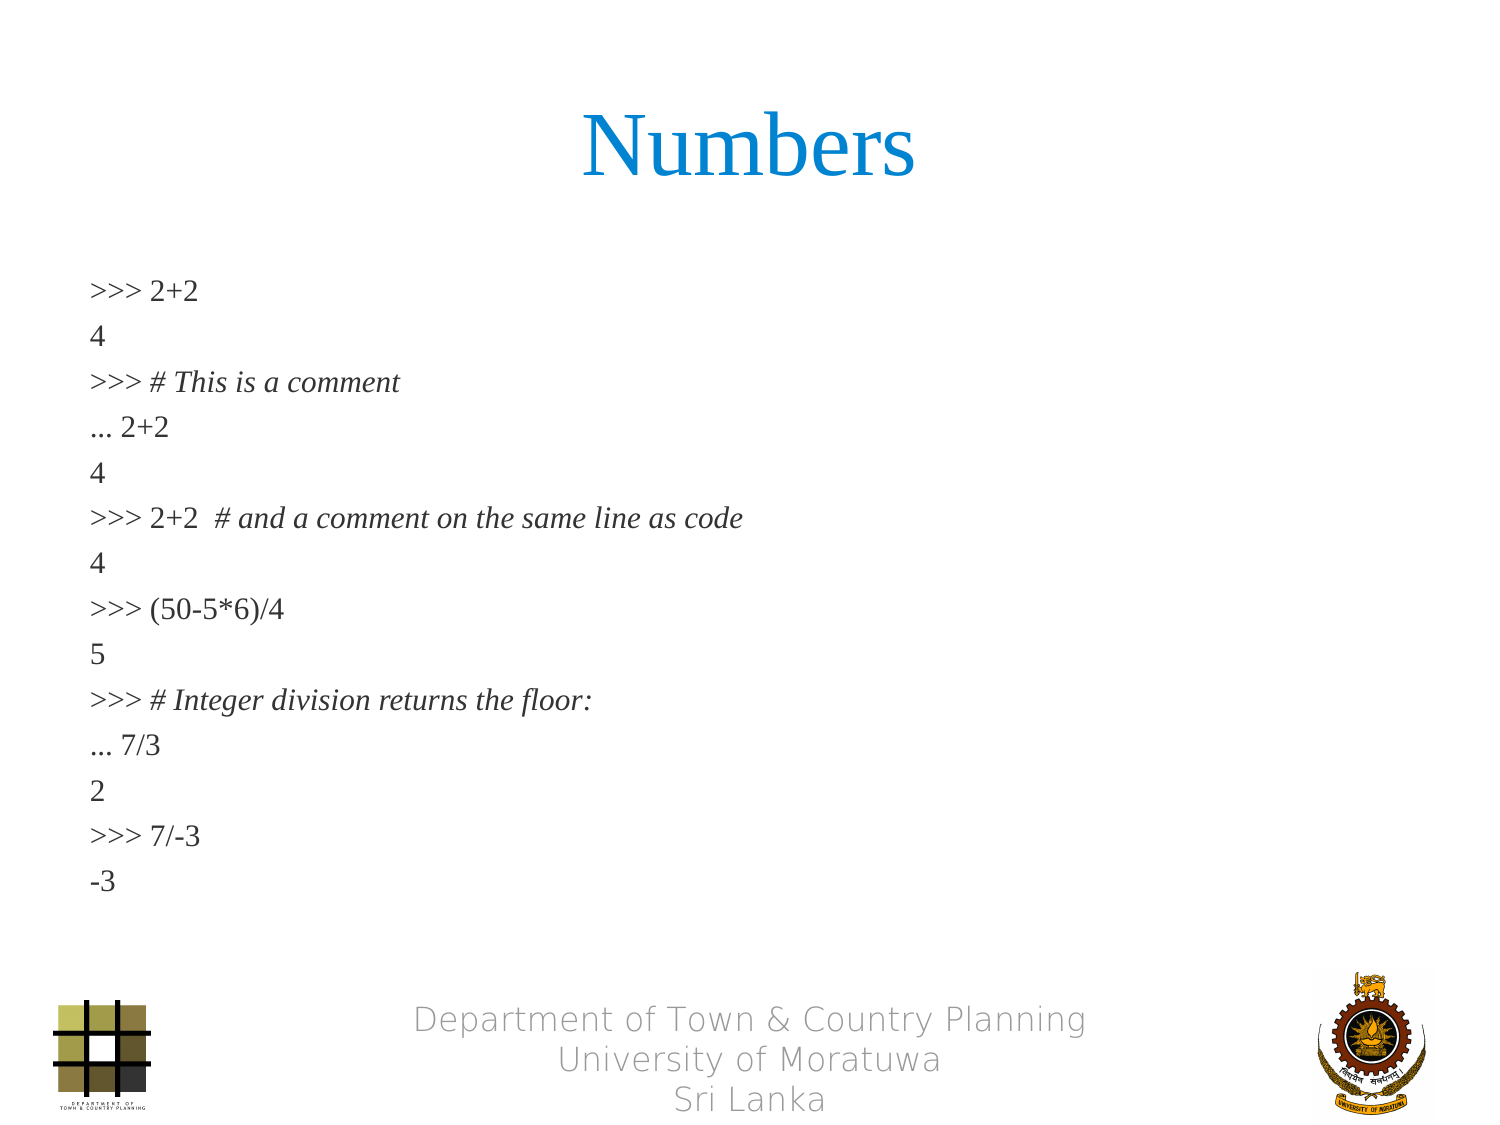

# Numbers
>>> 2+2
4
>>> # This is a comment
... 2+2
4
>>> 2+2 # and a comment on the same line as code
4
>>> (50-5*6)/4
5
>>> # Integer division returns the floor:
... 7/3
2
>>> 7/-3
-3